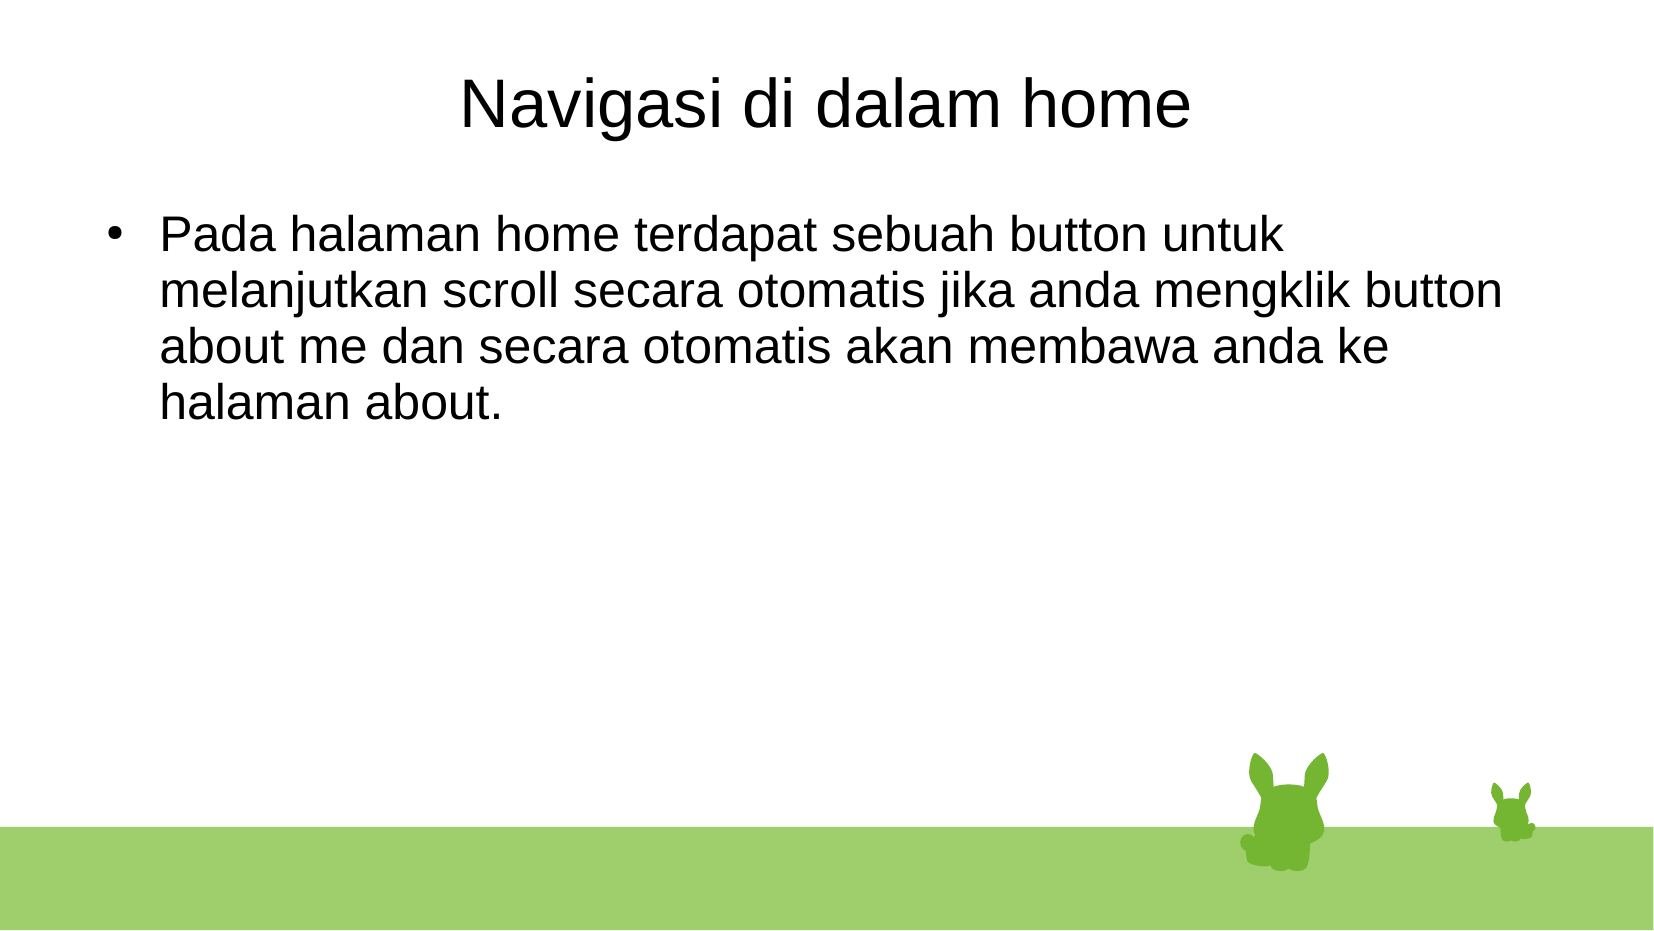

# Navigasi di dalam home
Pada halaman home terdapat sebuah button untuk melanjutkan scroll secara otomatis jika anda mengklik button about me dan secara otomatis akan membawa anda ke halaman about.